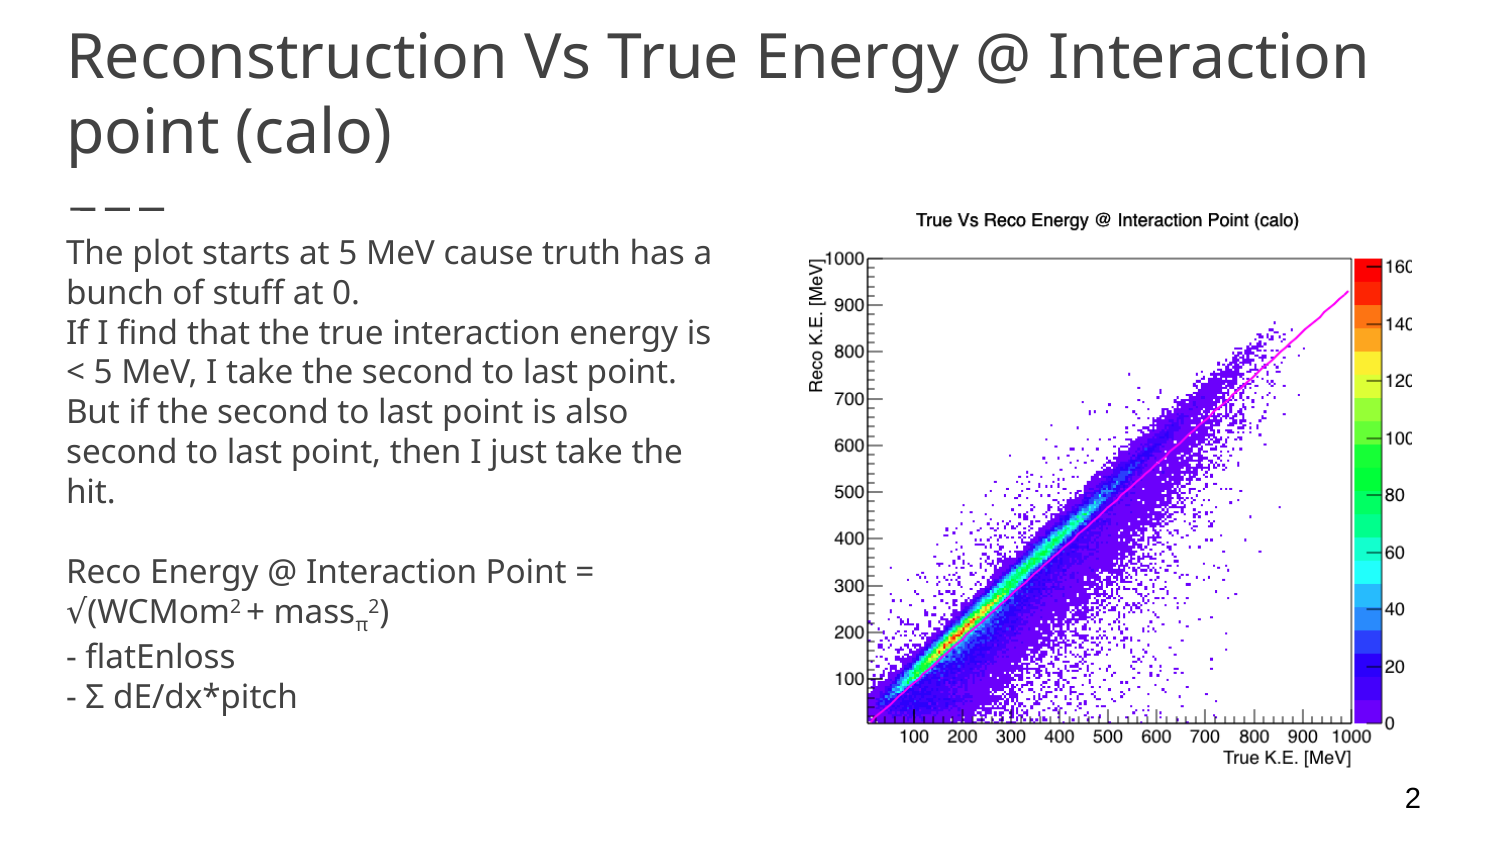

# Reconstruction Vs True Energy @ Interaction point (calo)
The plot starts at 5 MeV cause truth has a bunch of stuff at 0.
If I find that the true interaction energy is < 5 MeV, I take the second to last point. But if the second to last point is also second to last point, then I just take the hit.
Reco Energy @ Interaction Point =
√(WCMom2 + massπ2)
- flatEnloss
- Σ dE/dx*pitch